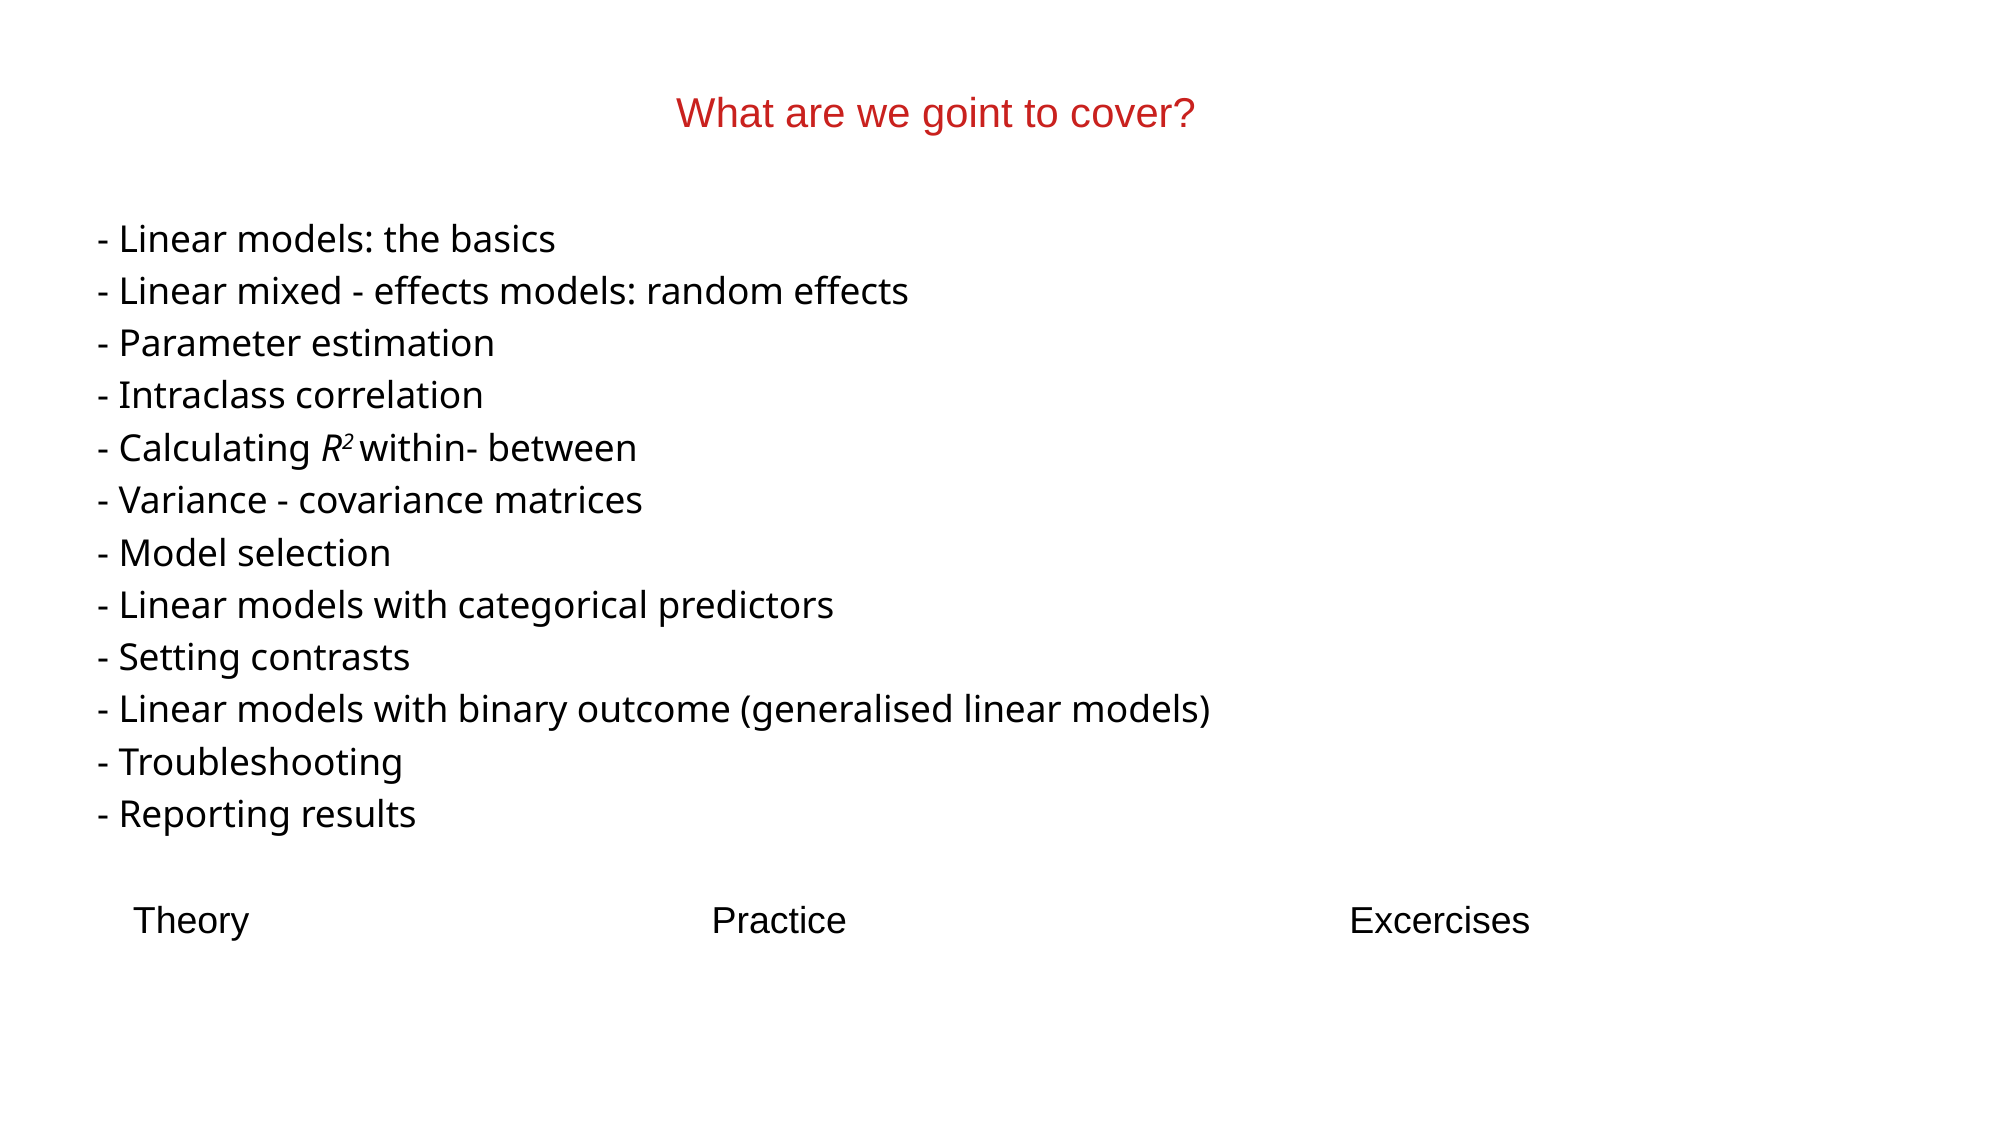

What are we goint to cover?
- Linear models: the basics
- Linear mixed - effects models: random effects
- Parameter estimation
- Intraclass correlation
- Calculating R2 within- between
- Variance - covariance matrices
- Model selection
- Linear models with categorical predictors
- Setting contrasts
- Linear models with binary outcome (generalised linear models)
- Troubleshooting
- Reporting results
Theory
Practice
Excercises